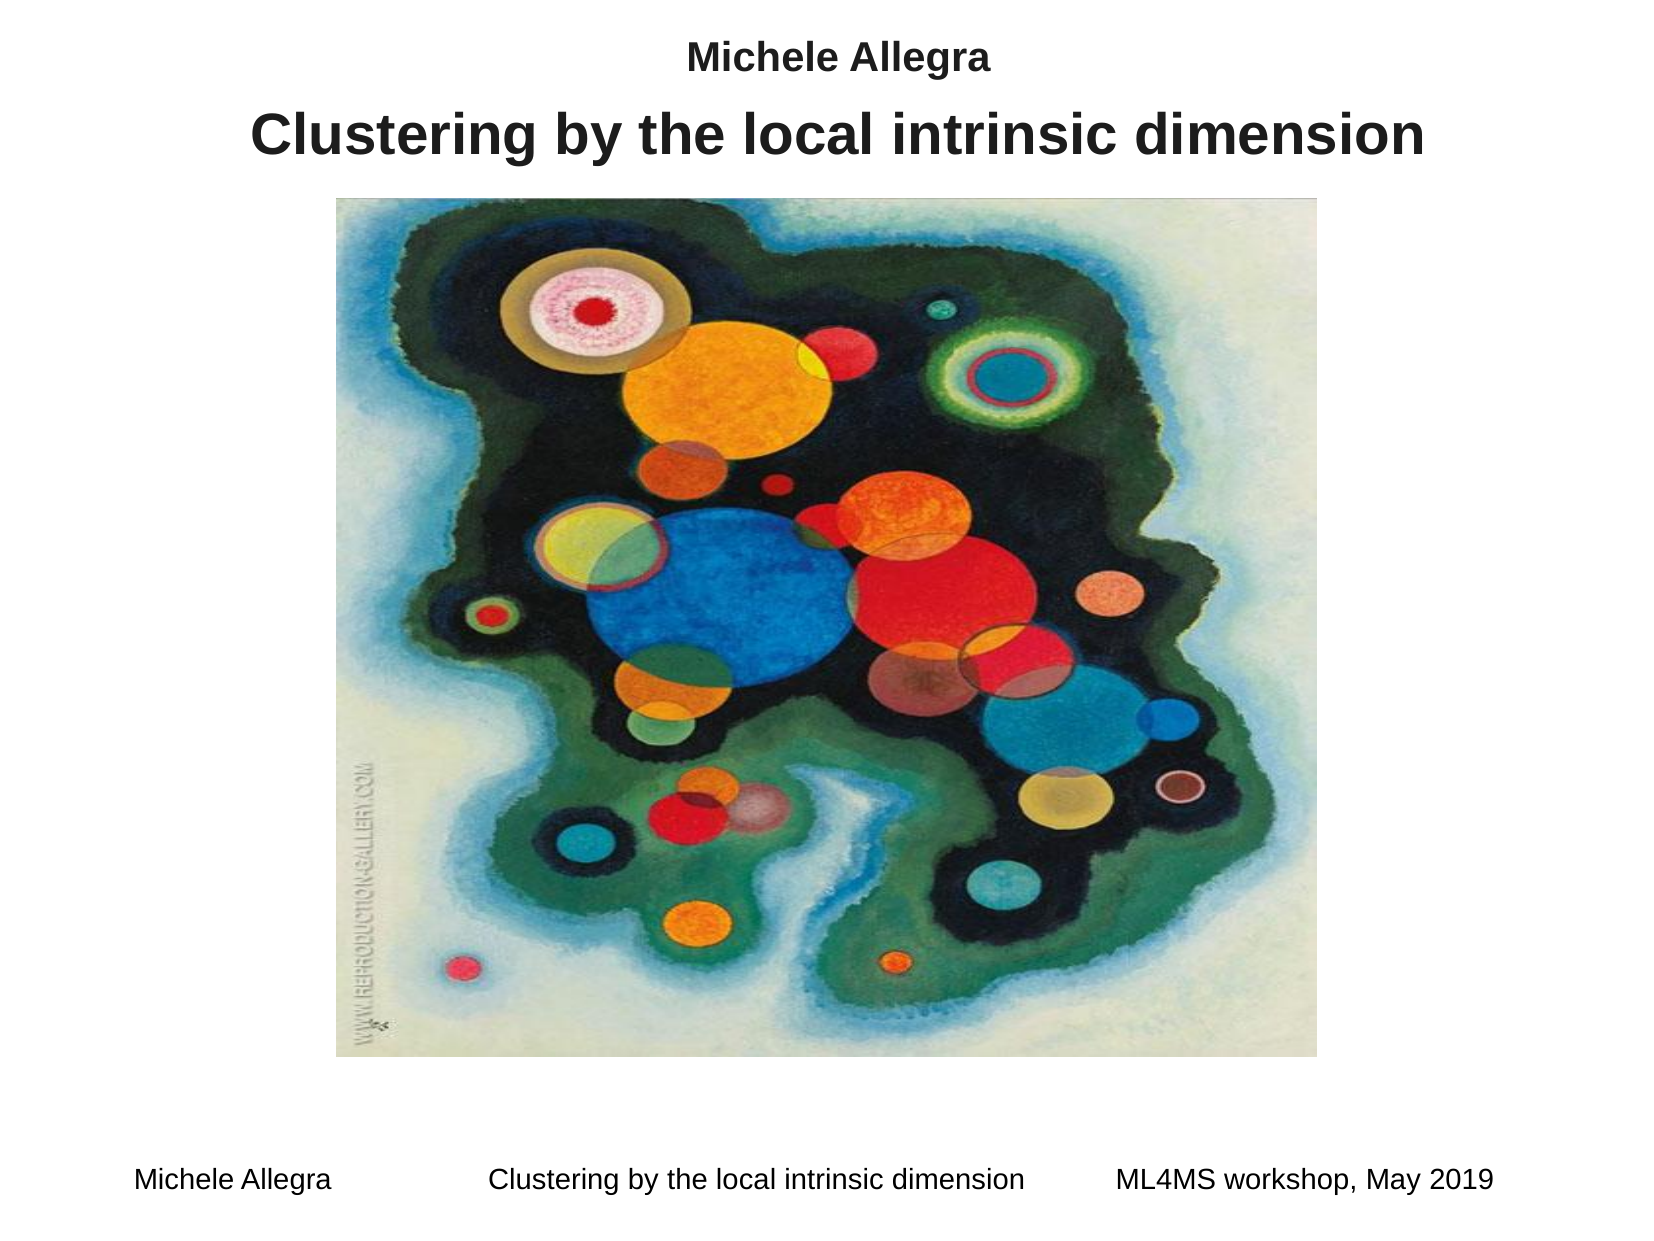

Michele Allegra
# Clustering by the local intrinsic dimension
Michele Allegra Clustering by the local intrinsic dimension ML4MS workshop, May 2019